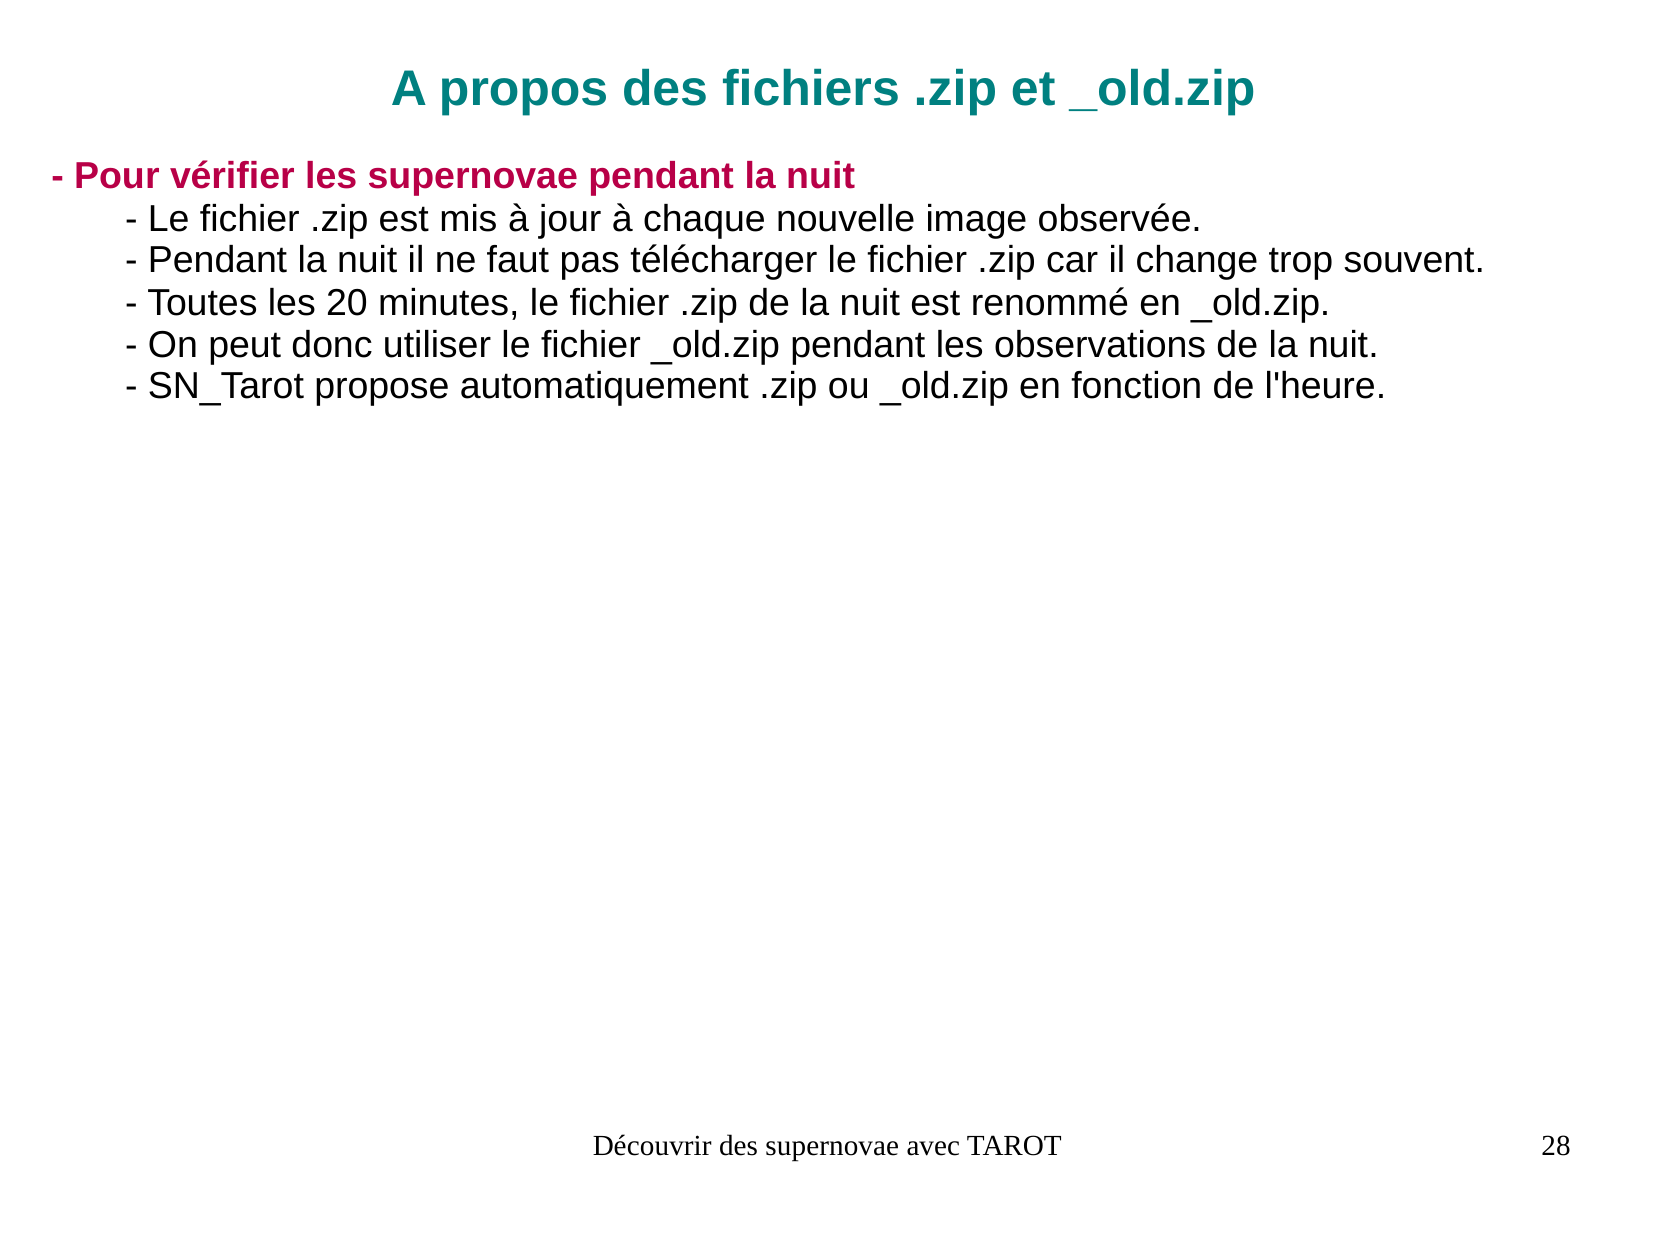

A propos des fichiers .zip et _old.zip
- Pour vérifier les supernovae pendant la nuit
	- Le fichier .zip est mis à jour à chaque nouvelle image observée.
	- Pendant la nuit il ne faut pas télécharger le fichier .zip car il change trop souvent.
	- Toutes les 20 minutes, le fichier .zip de la nuit est renommé en _old.zip.
	- On peut donc utiliser le fichier _old.zip pendant les observations de la nuit.
	- SN_Tarot propose automatiquement .zip ou _old.zip en fonction de l'heure.
Découvrir des supernovae avec TAROT
28